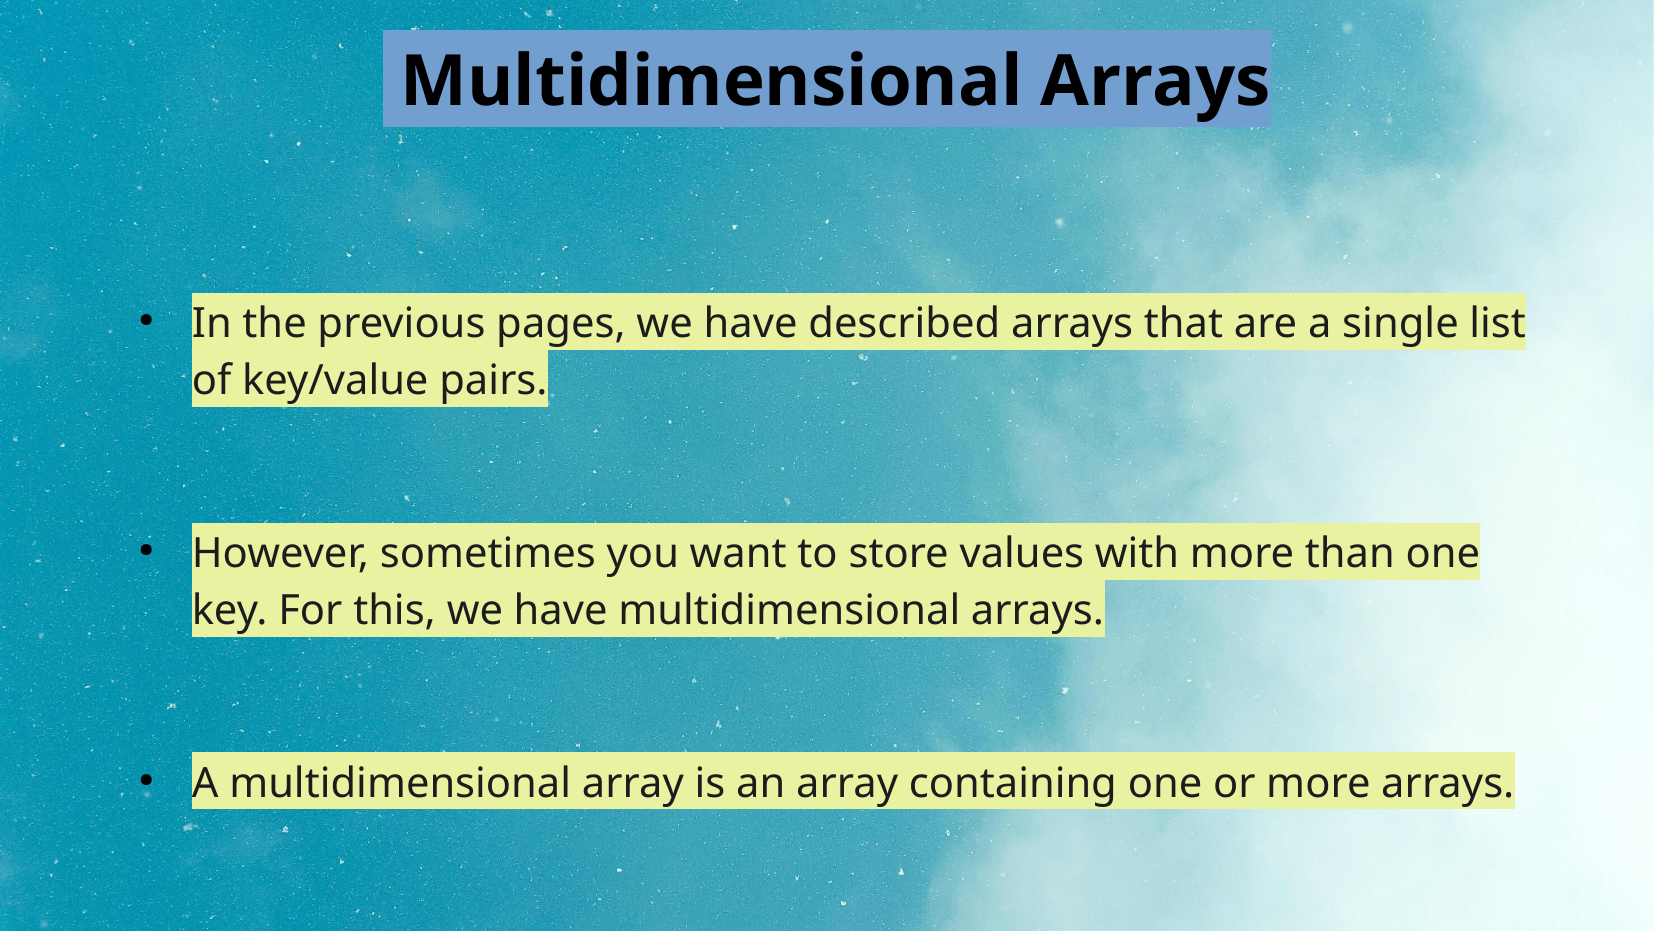

# Multidimensional Arrays
In the previous pages, we have described arrays that are a single list of key/value pairs.
However, sometimes you want to store values with more than one key. For this, we have multidimensional arrays.
A multidimensional array is an array containing one or more arrays.